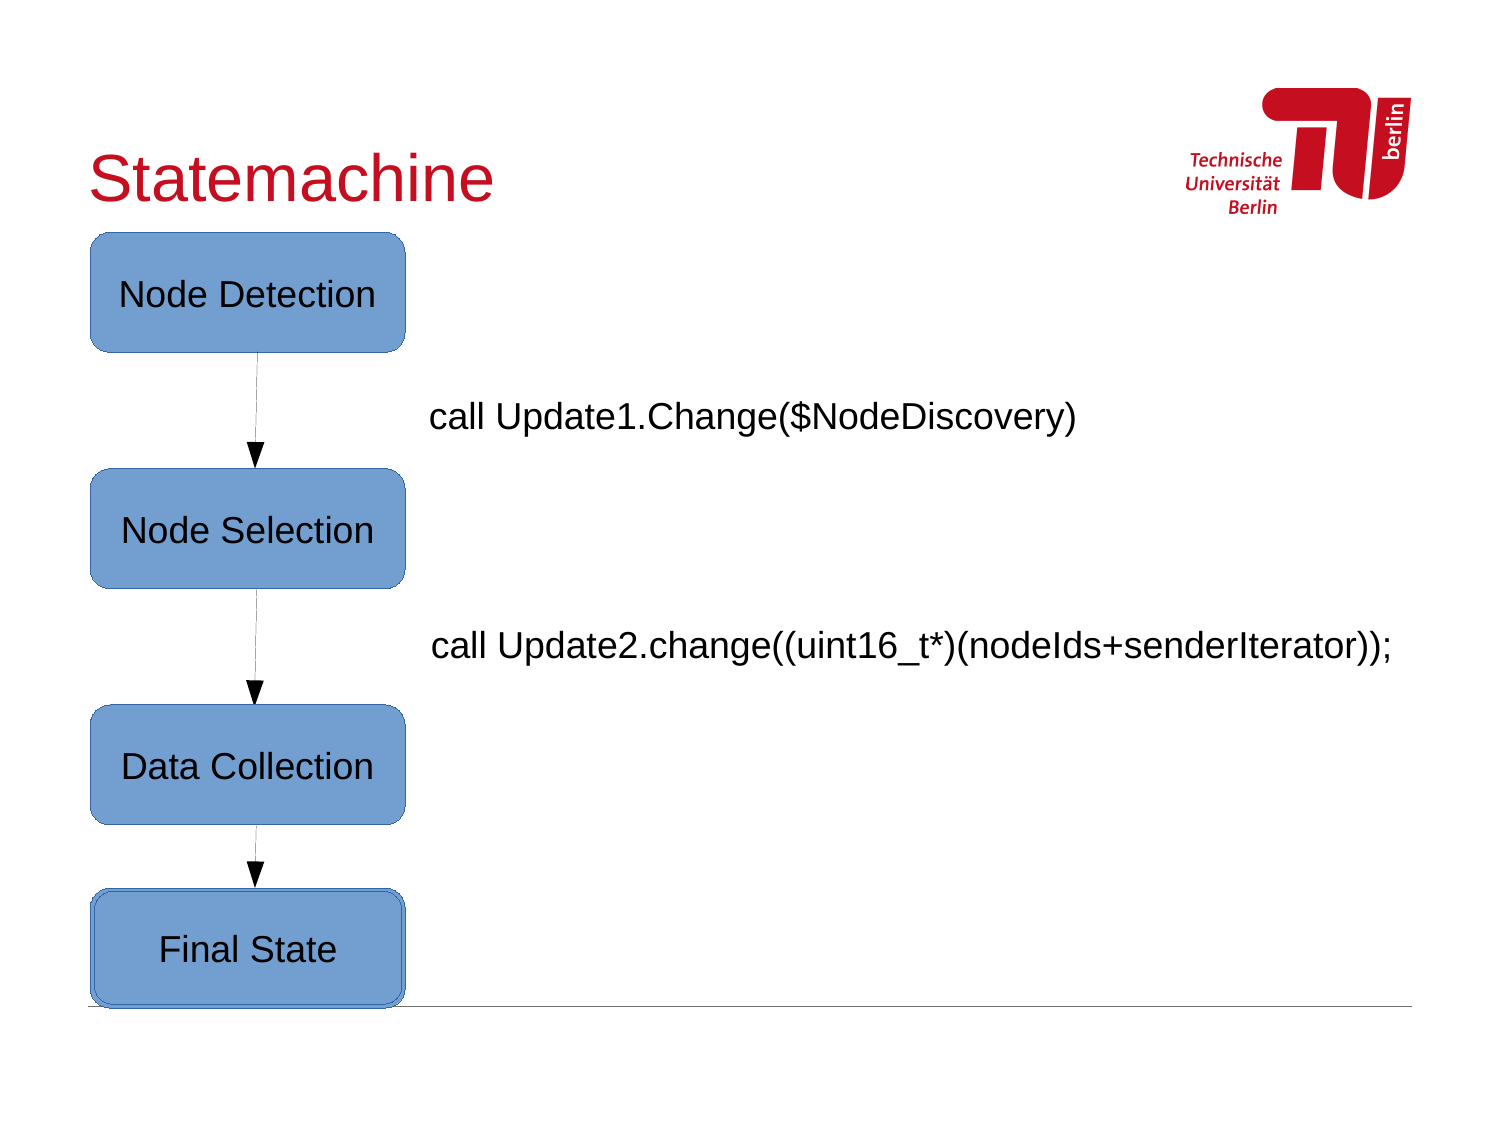

# Statemachine
Node Detection
call Update1.Change($NodeDiscovery)
Node Selection
call Update2.change((uint16_t*)(nodeIds+senderIterator));
Data Collection
Final State
Final State